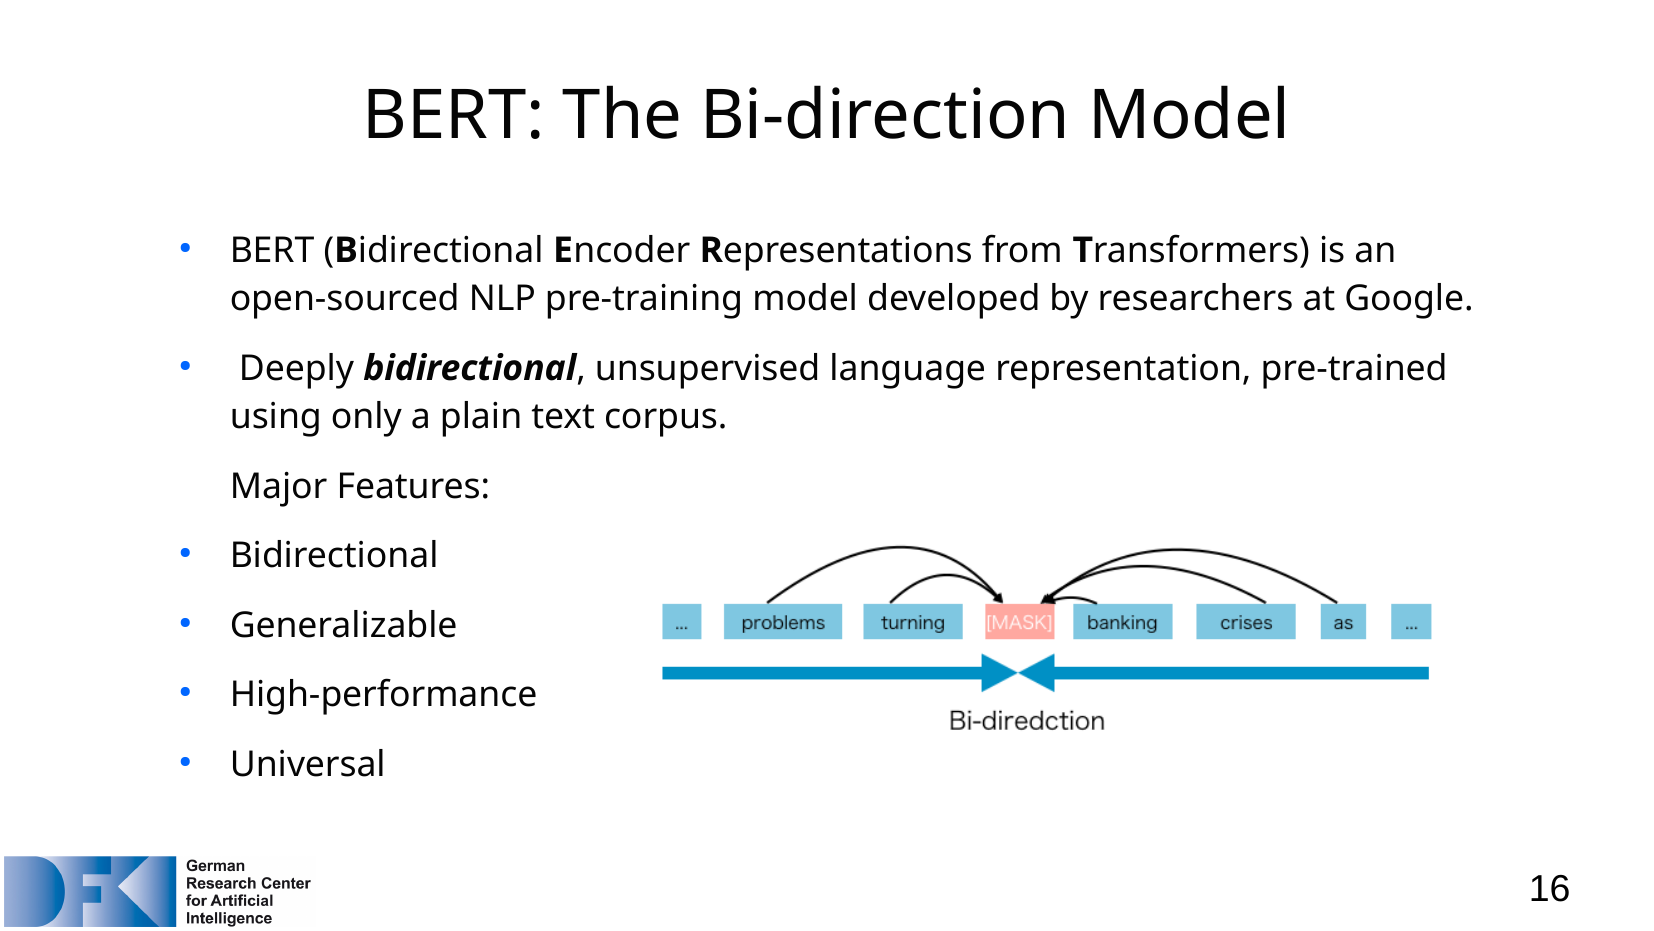

# BERT: The Bi-direction Model
BERT (Bidirectional Encoder Representations from Transformers) is an open-sourced NLP pre-training model developed by researchers at Google.
 Deeply bidirectional, unsupervised language representation, pre-trained using only a plain text corpus.
Major Features:
Bidirectional
Generalizable
High-performance
Universal